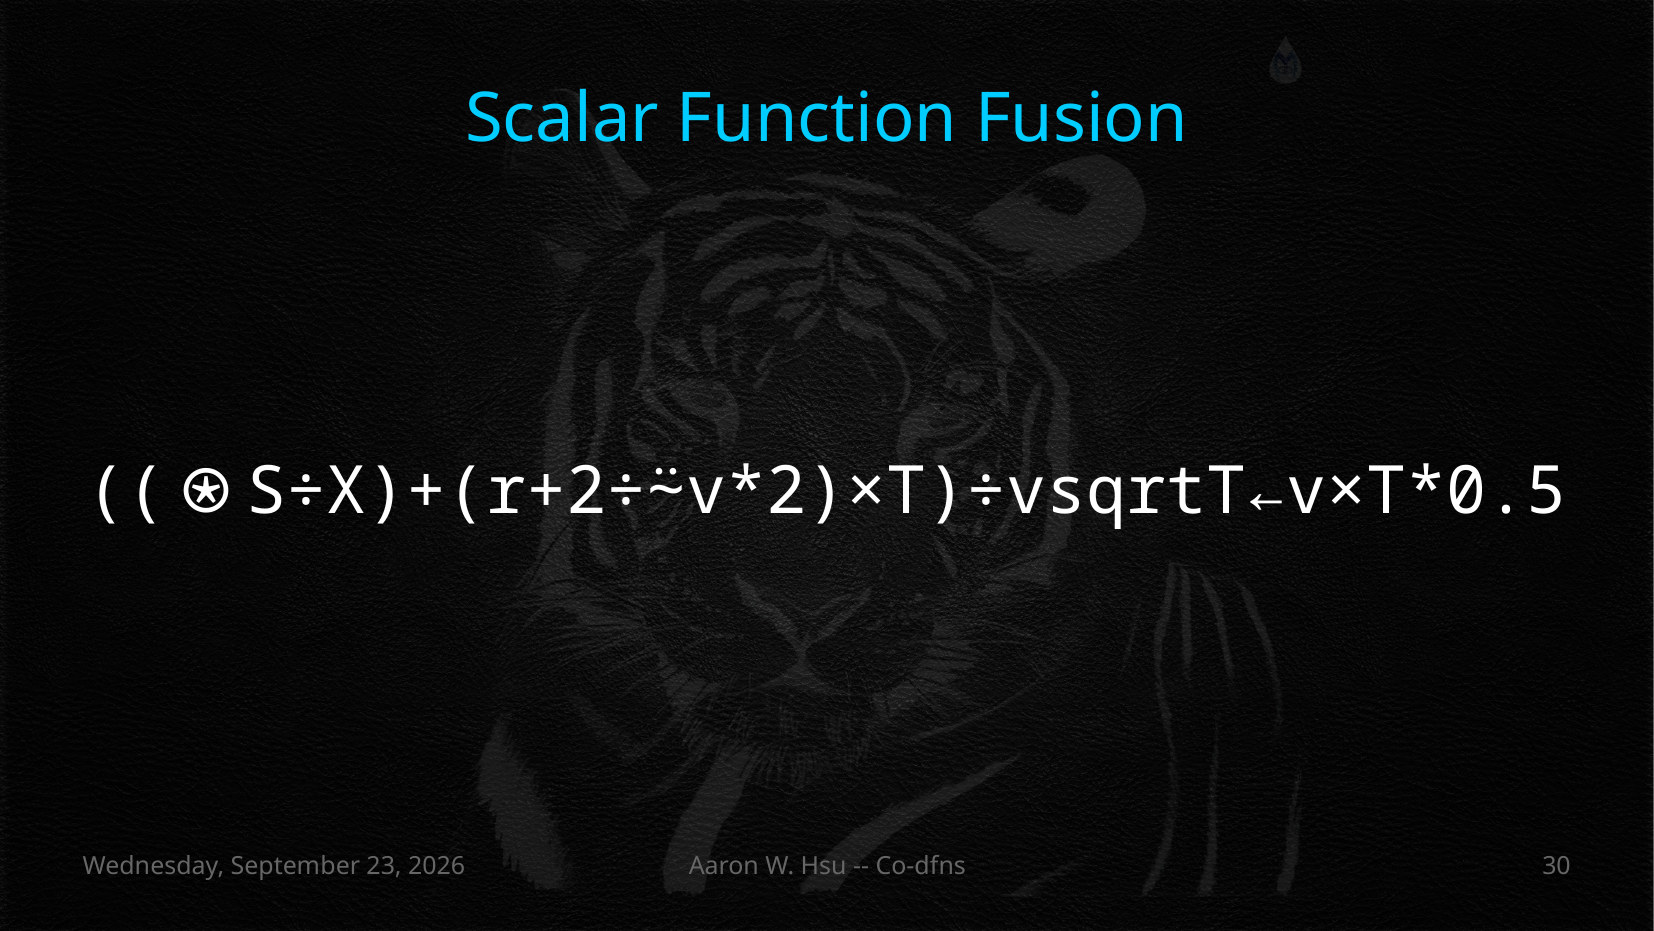

# Scalar Function Fusion
((⍟S÷X)+(r+2÷⍨v*2)×T)÷vsqrtT←v×T*0.5
Aaron W. Hsu -- Co-dfns
30